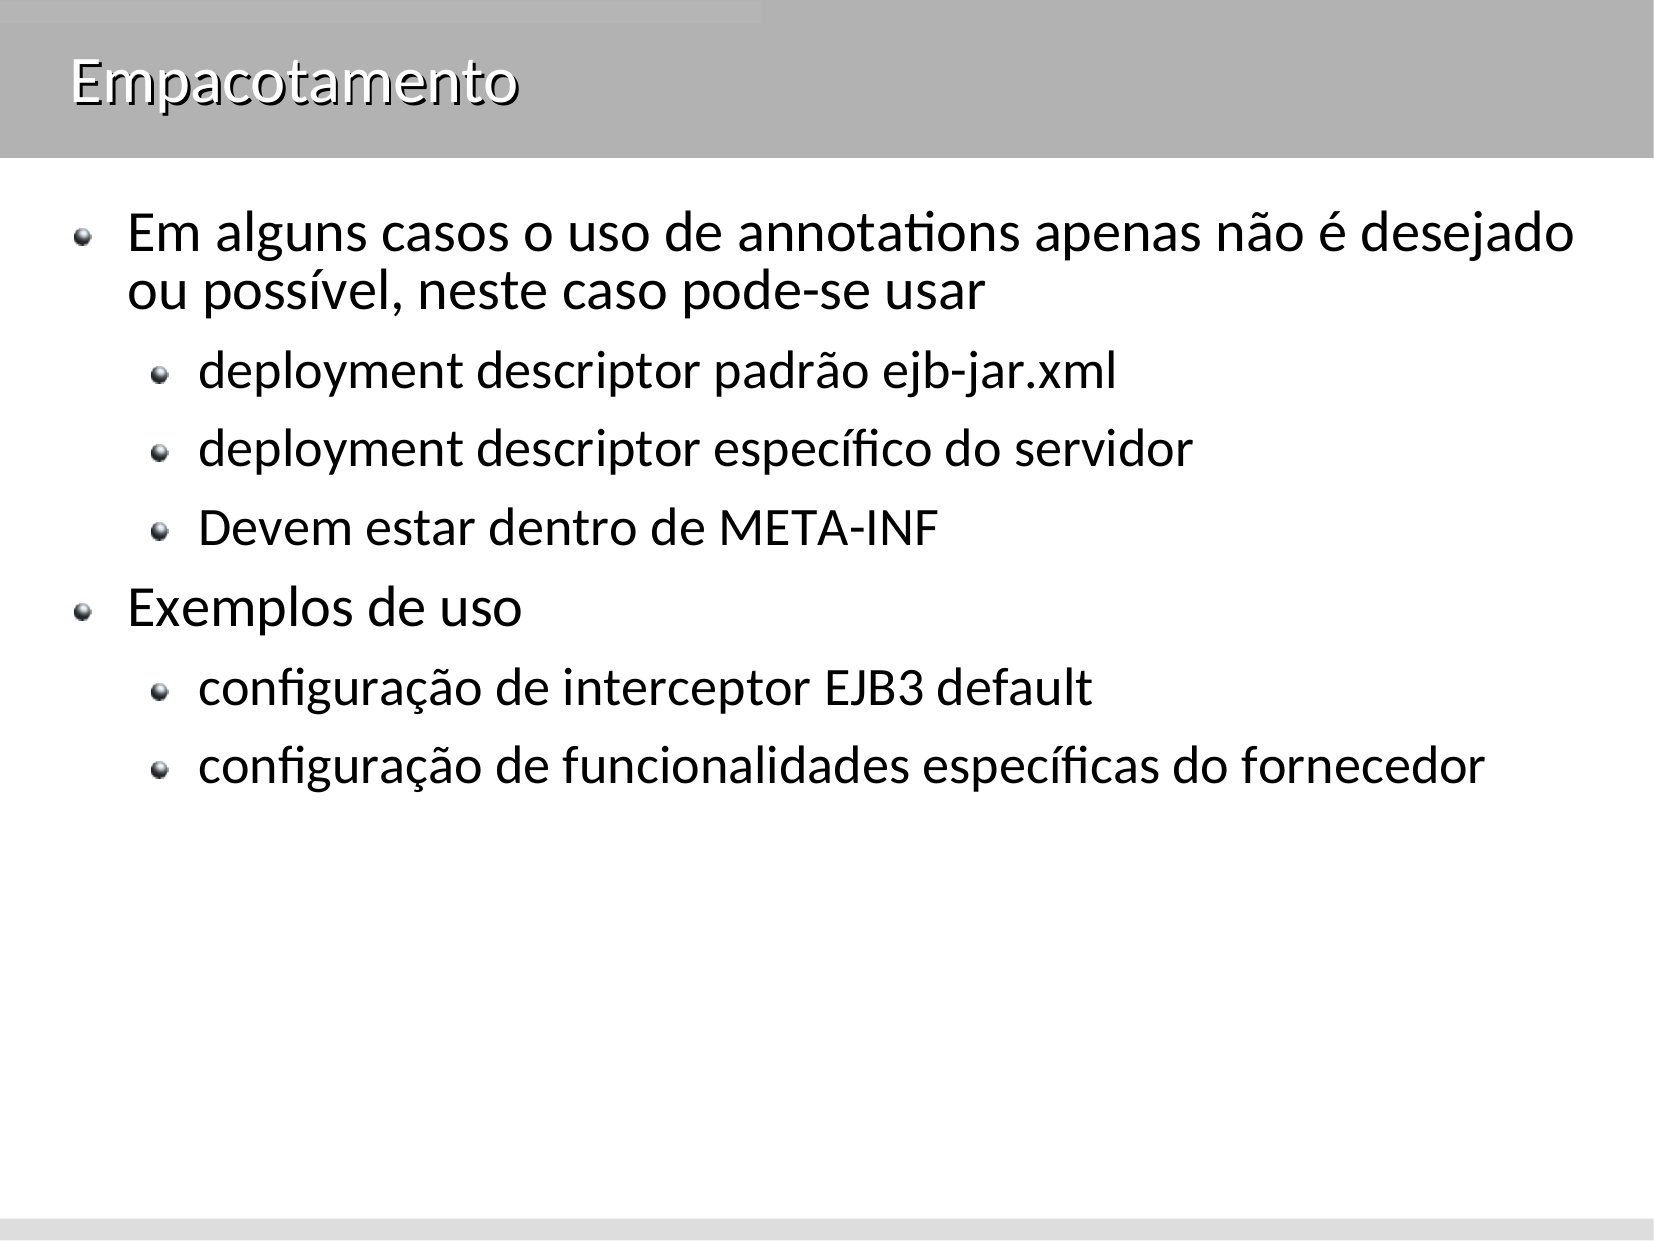

# Empacotamento
Em alguns casos o uso de annotations apenas não é desejado ou possível, neste caso pode-se usar
deployment descriptor padrão ejb-jar.xml
deployment descriptor específico do servidor
Devem estar dentro de META-INF
Exemplos de uso
configuração de interceptor EJB3 default
configuração de funcionalidades específicas do fornecedor